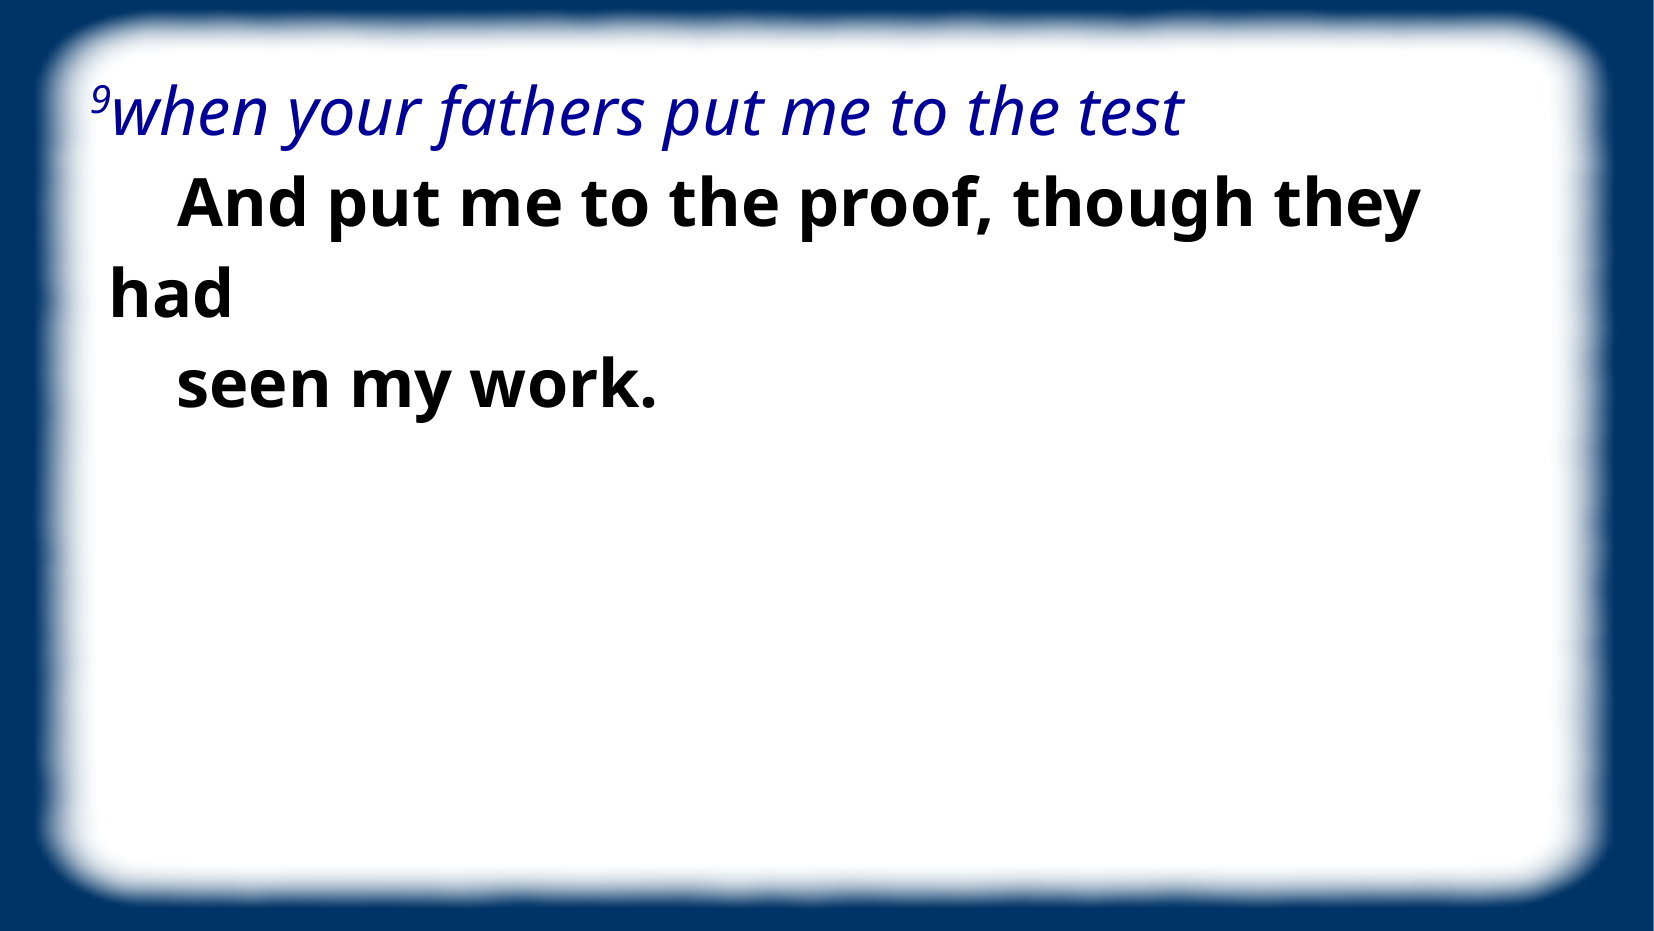

9when your fathers put me to the test
 And put me to the proof, though they had
 seen my work.